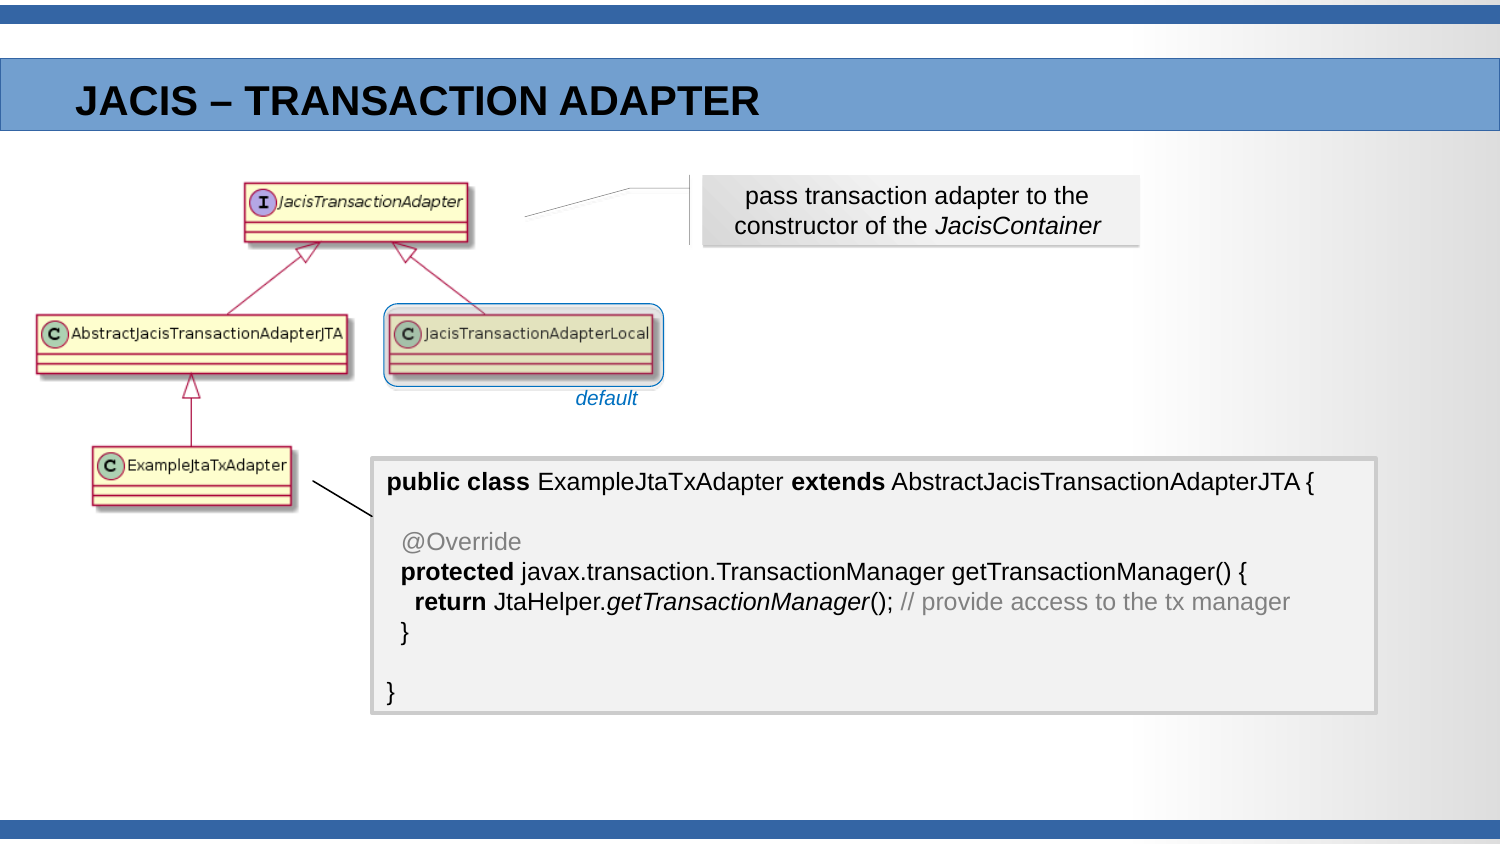

# JACIS – Transaction Adapter
pass transaction adapter to the
constructor of the JacisContainer
default
public class ExampleJtaTxAdapter extends AbstractJacisTransactionAdapterJTA {
 @Override
 protected javax.transaction.TransactionManager getTransactionManager() {
 return JtaHelper.getTransactionManager(); // provide access to the tx manager
 }
}